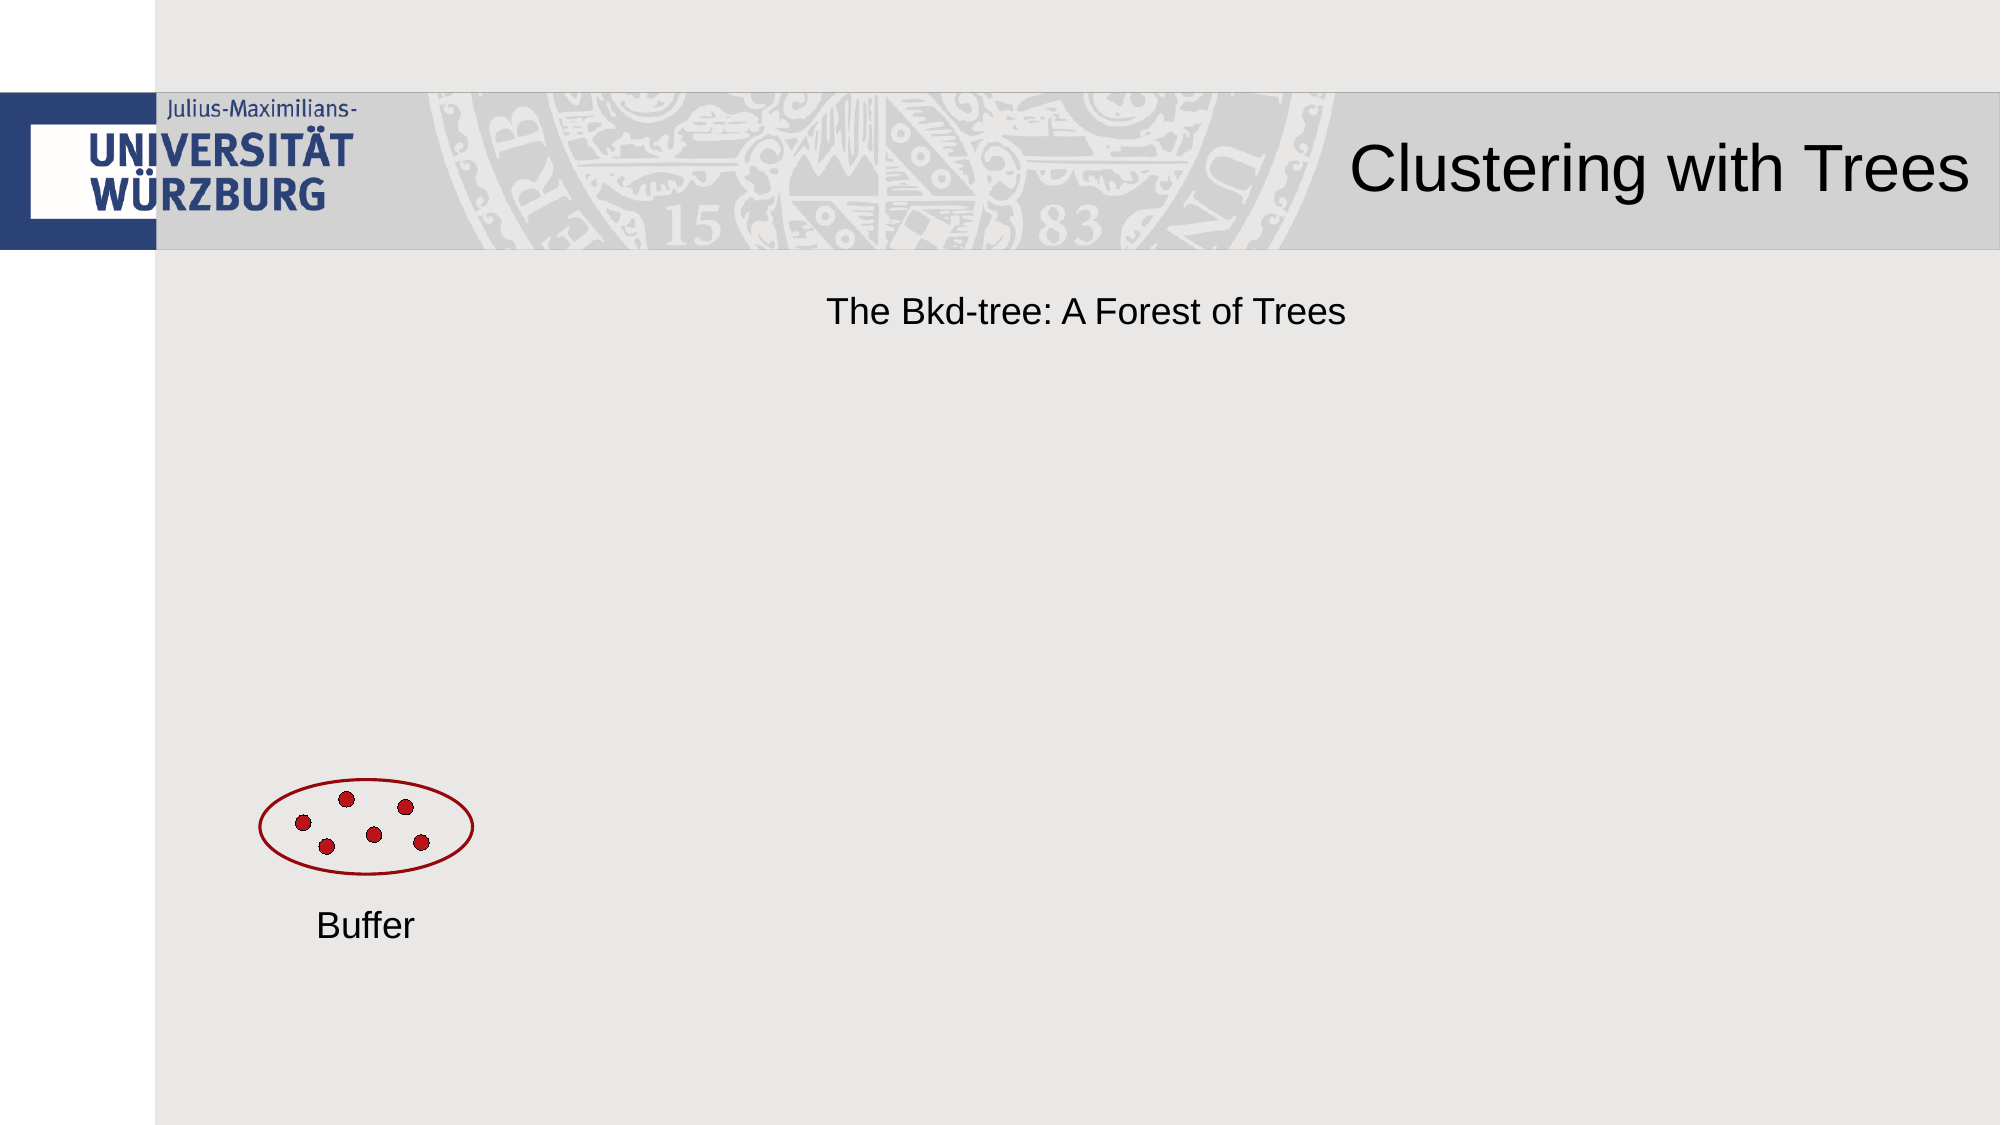

Clustering with Trees
The Bkd-tree: A Forest of Trees
Buffer